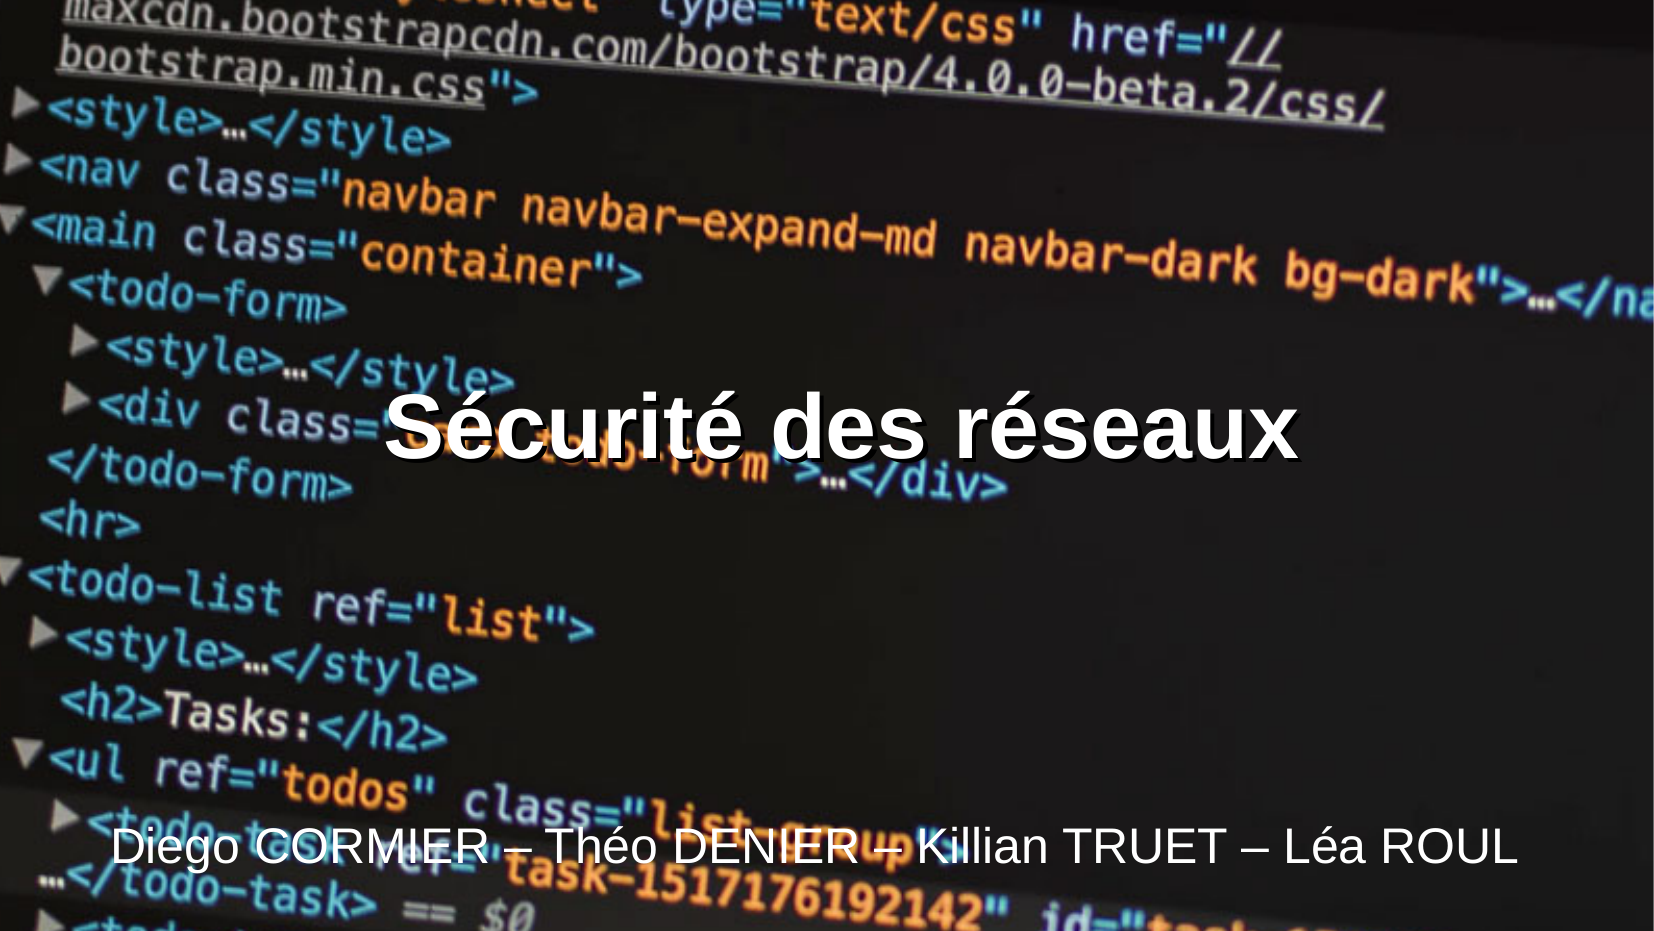

# Sécurité des réseaux
Diego CORMIER – Théo DENIER – Killian TRUET – Léa ROUL